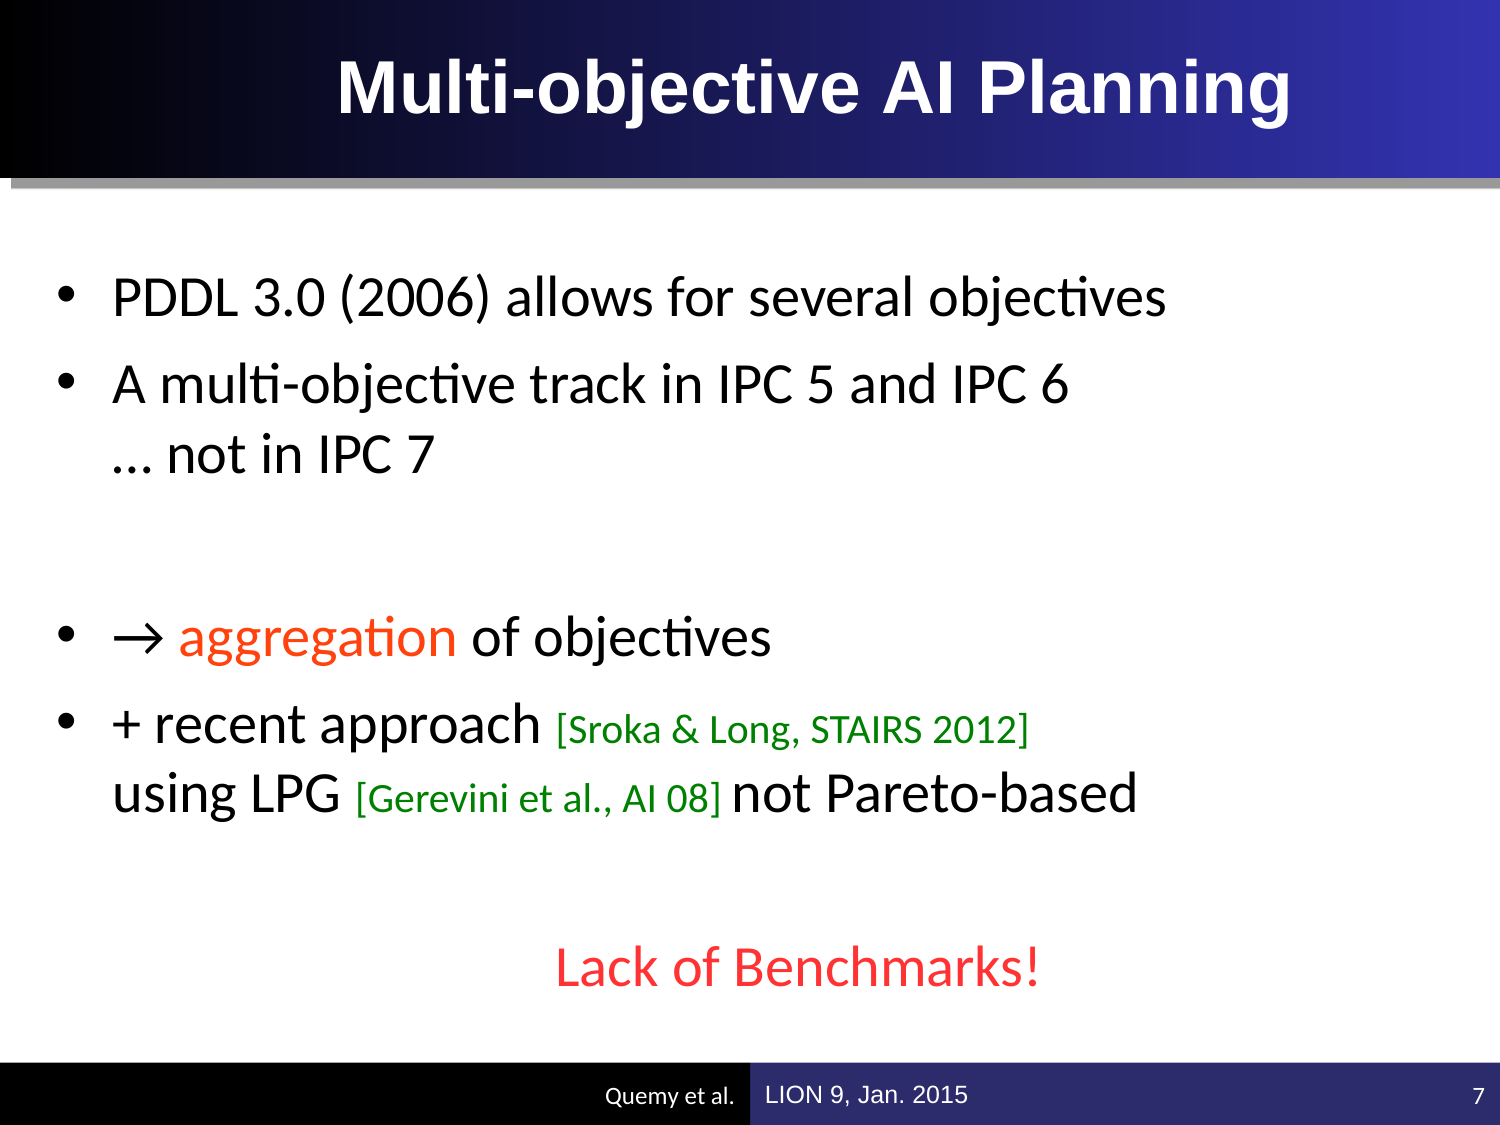

Multi-objective AI Planning
# PDDL 3.0 (2006) allows for several objectives
A multi-objective track in IPC 5 and IPC 6
… not in IPC 7
→ aggregation of objectives
+ recent approach [Sroka & Long, STAIRS 2012]
using LPG [Gerevini et al., AI 08] not Pareto-based
Lack of Benchmarks!
7